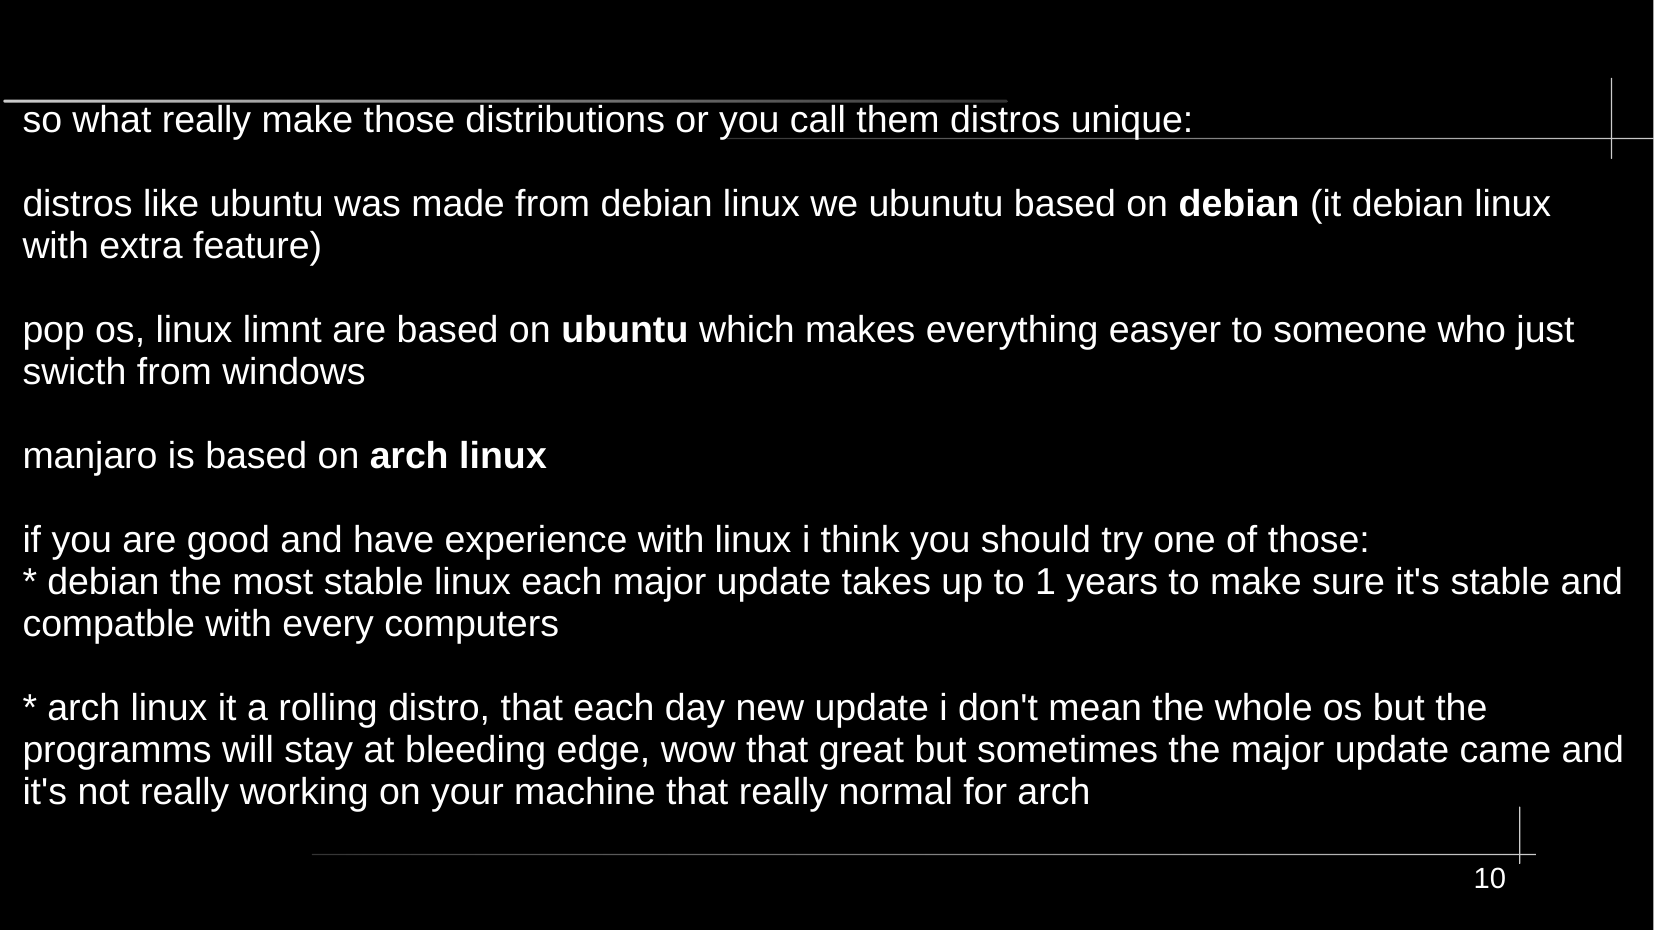

so what really make those distributions or you call them distros unique:
distros like ubuntu was made from debian linux we ubunutu based on debian (it debian linux with extra feature)
pop os, linux limnt are based on ubuntu which makes everything easyer to someone who just swicth from windows
manjaro is based on arch linux
if you are good and have experience with linux i think you should try one of those:
* debian the most stable linux each major update takes up to 1 years to make sure it's stable and compatble with every computers
* arch linux it a rolling distro, that each day new update i don't mean the whole os but the programms will stay at bleeding edge, wow that great but sometimes the major update came and it's not really working on your machine that really normal for arch
10